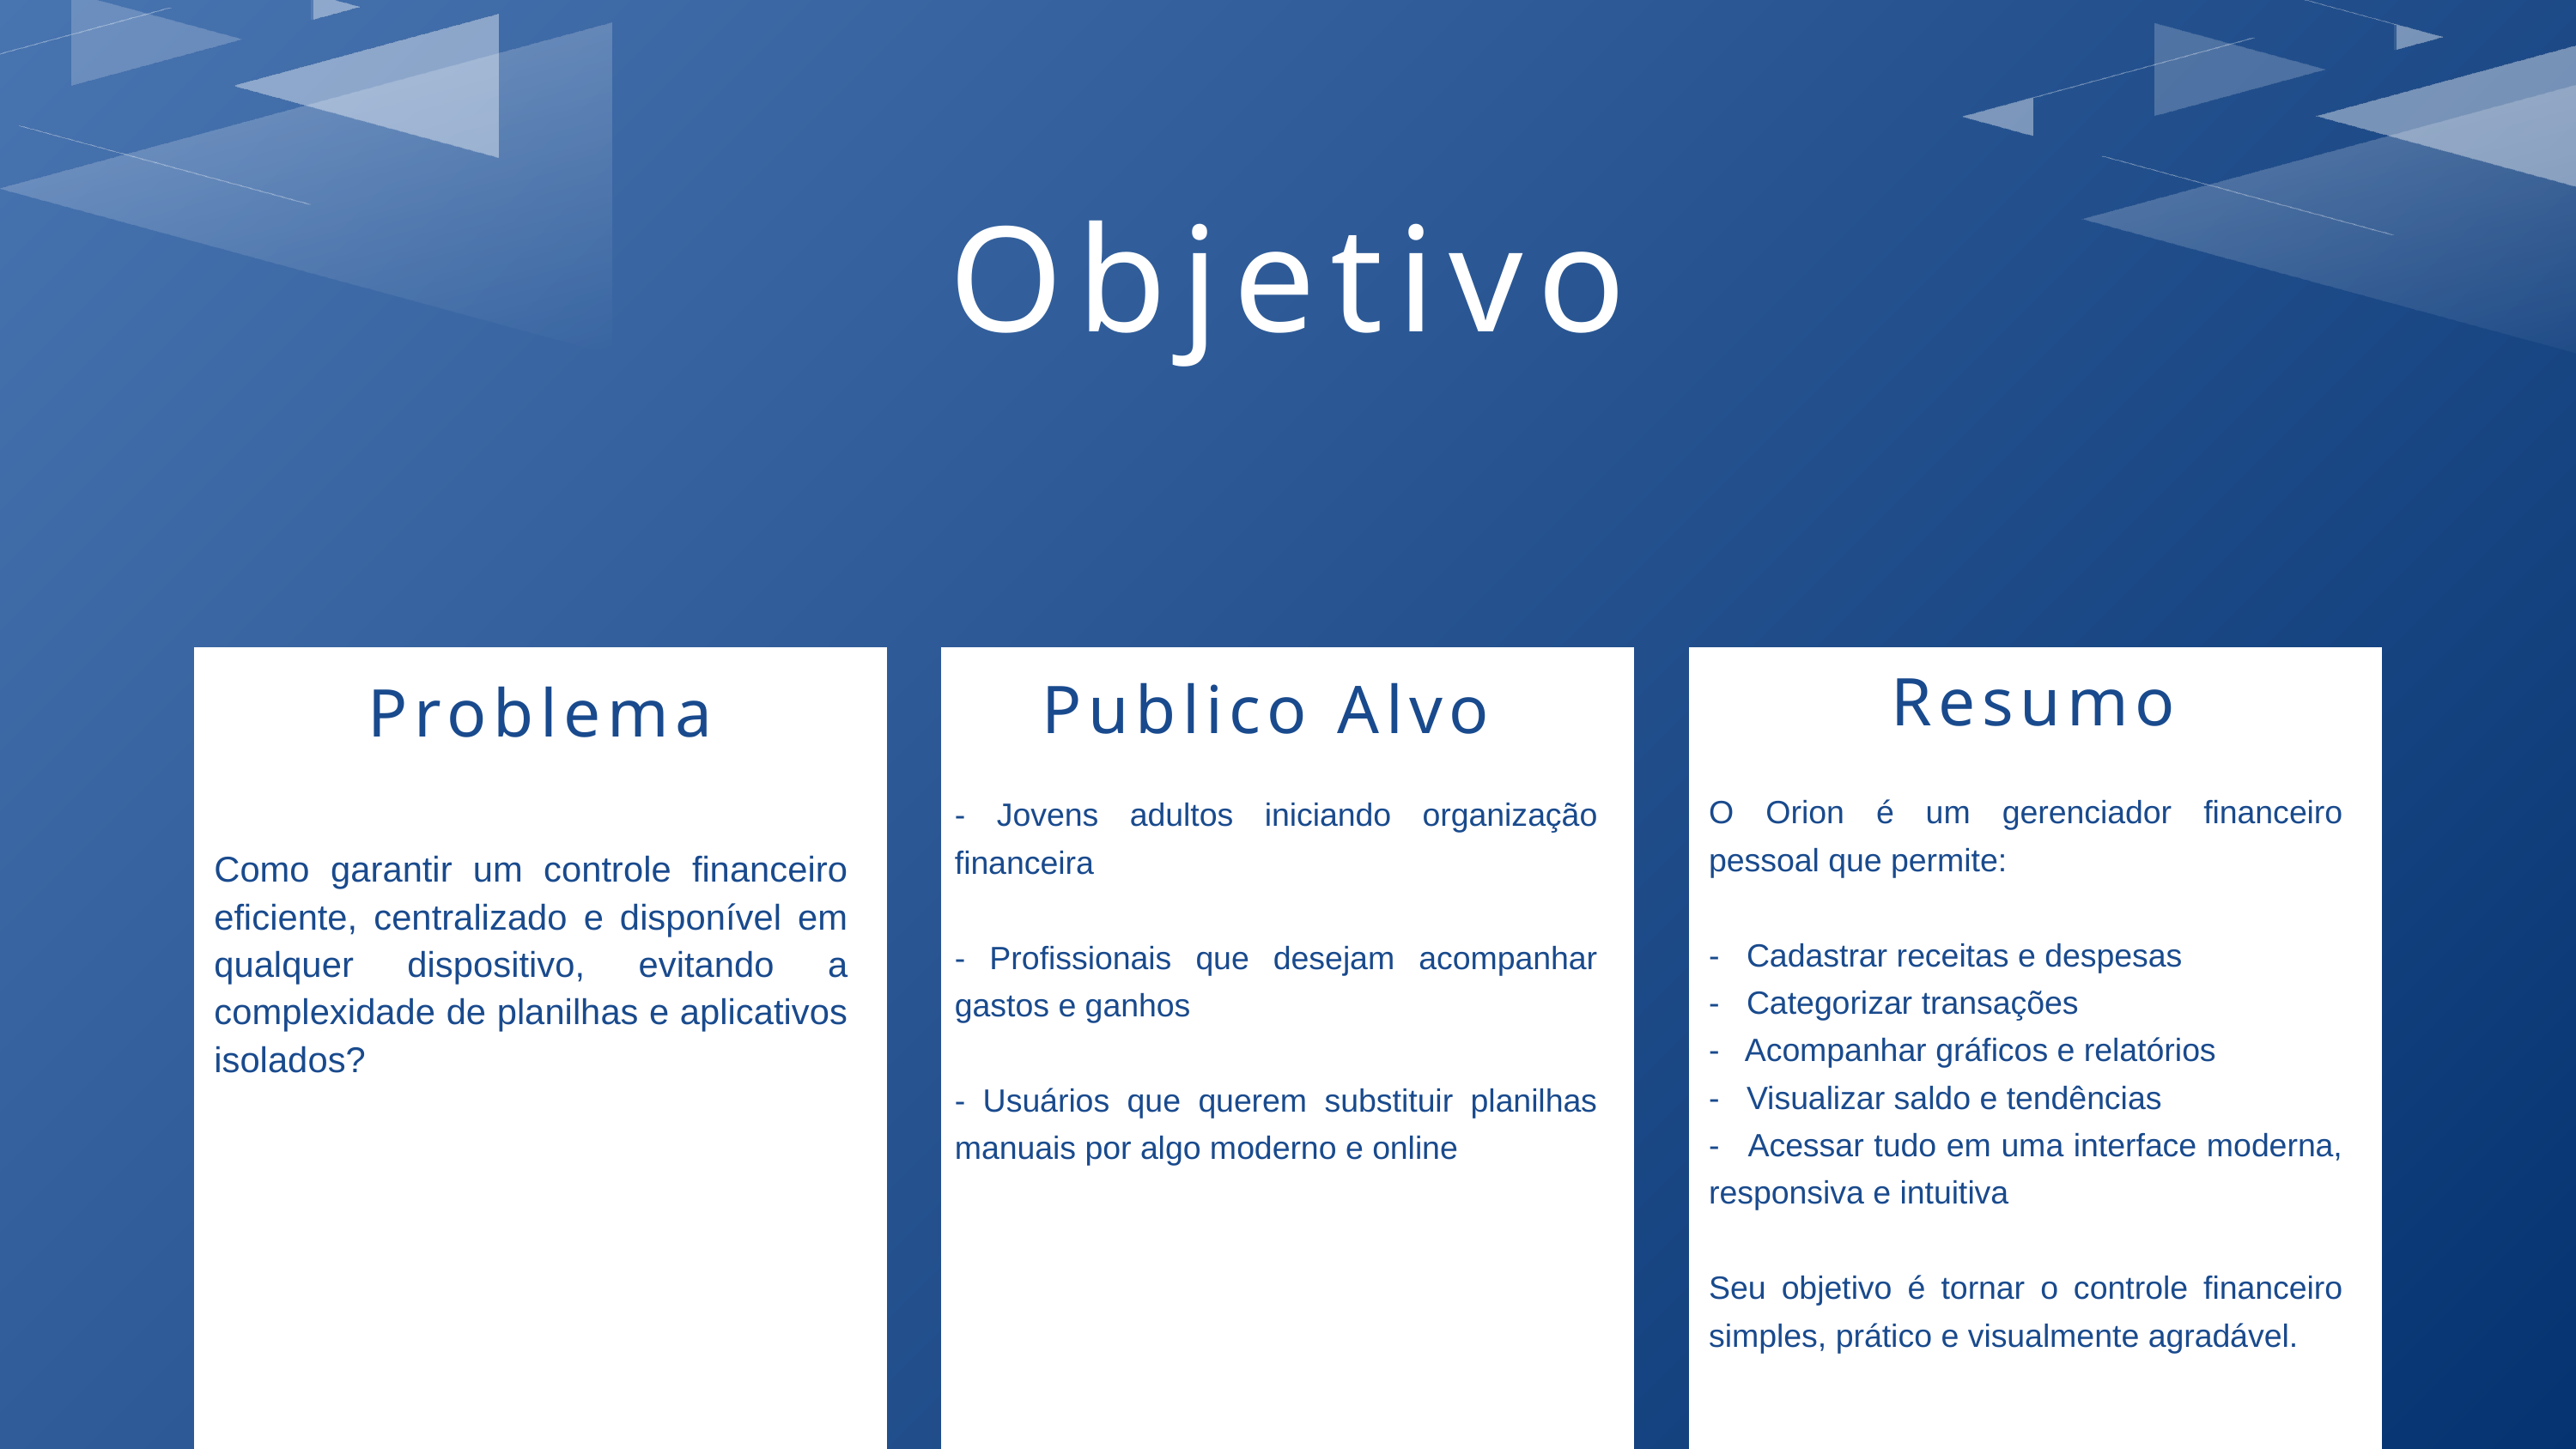

Objetivo
Resumo
Publico Alvo
Problema
O Orion é um gerenciador financeiro pessoal que permite:
- Cadastrar receitas e despesas
- Categorizar transações
- Acompanhar gráficos e relatórios
- Visualizar saldo e tendências
- Acessar tudo em uma interface moderna, responsiva e intuitiva
Seu objetivo é tornar o controle financeiro simples, prático e visualmente agradável.
- Jovens adultos iniciando organização financeira
- Profissionais que desejam acompanhar gastos e ganhos
- Usuários que querem substituir planilhas manuais por algo moderno e online
Como garantir um controle financeiro eficiente, centralizado e disponível em qualquer dispositivo, evitando a complexidade de planilhas e aplicativos isolados?